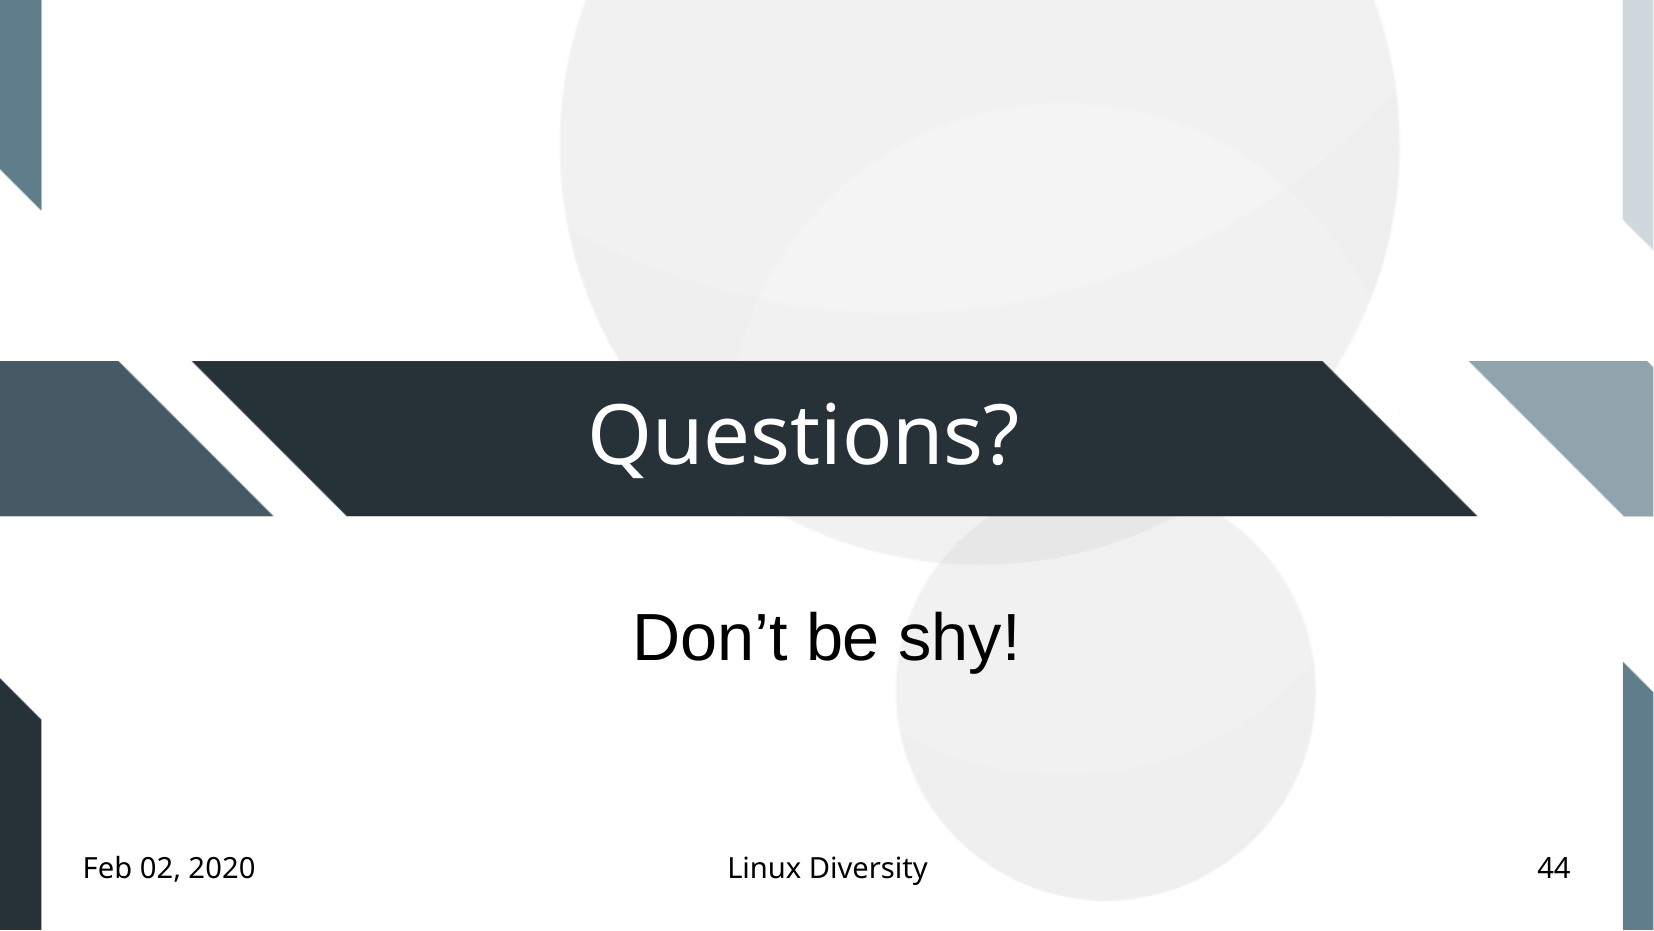

# Questions?
Don’t be shy!
Feb 02, 2020
Linux Diversity
44